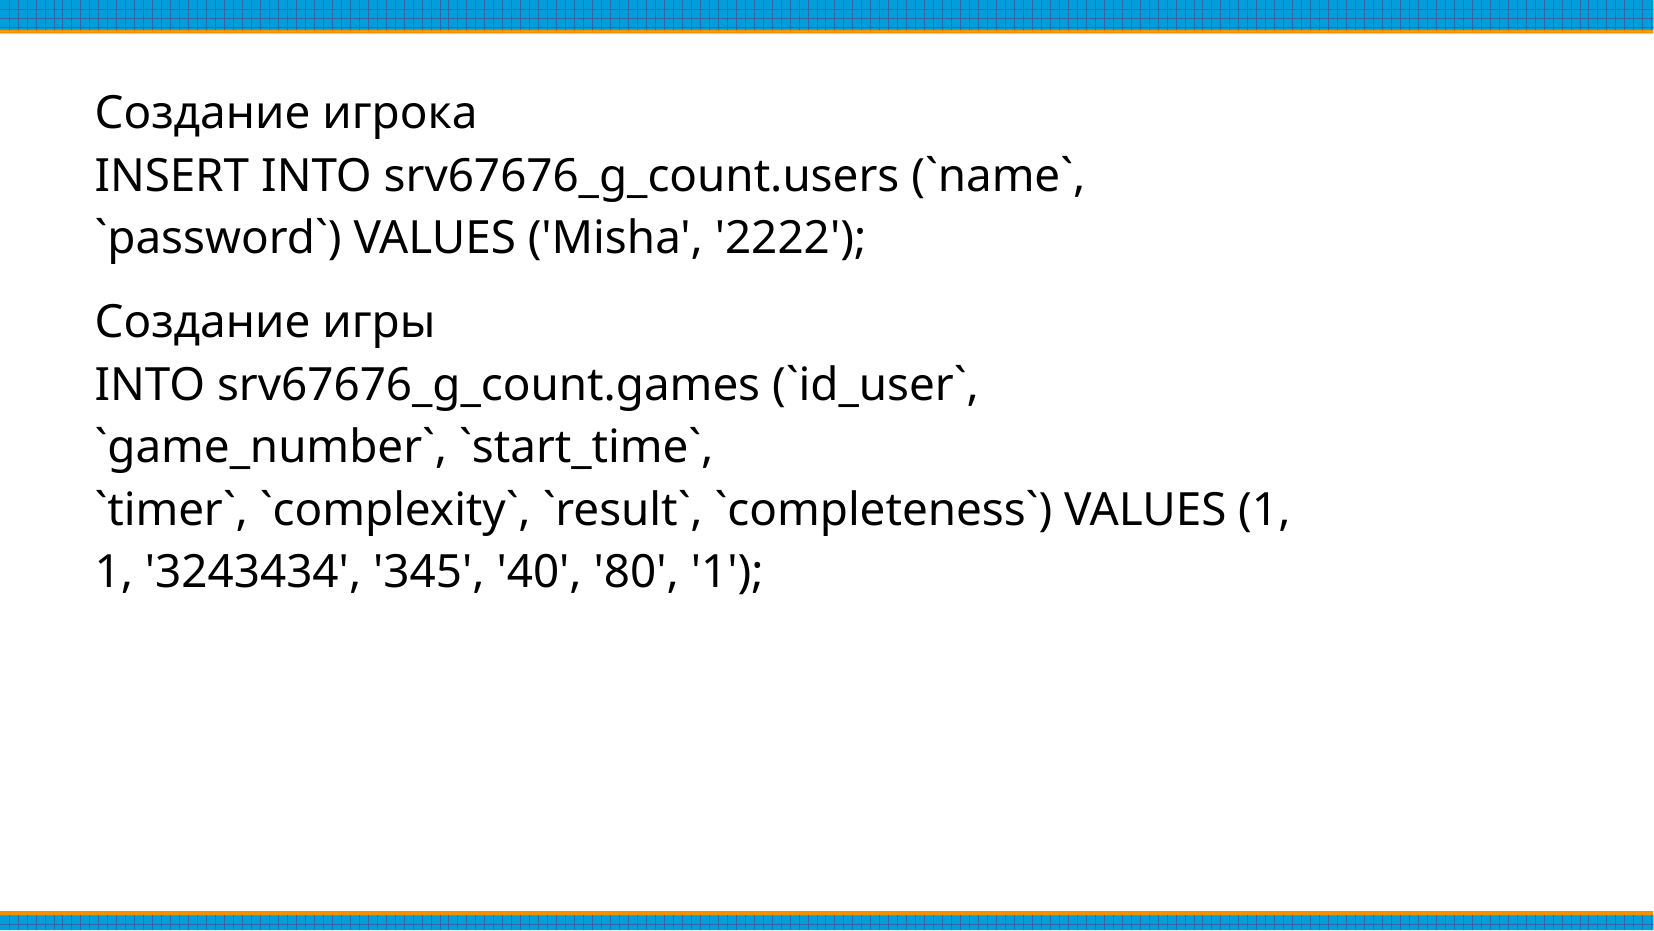

Создание игрока
INSERT INTO srv67676_g_count.users (`name`, `password`) VALUES ('Misha', '2222');
Создание игры
INTO srv67676_g_count.games (`id_user`, `game_number`, `start_time`,
`timer`, `complexity`, `result`, `completeness`) VALUES (1, 1, '3243434', '345', '40', '80', '1');